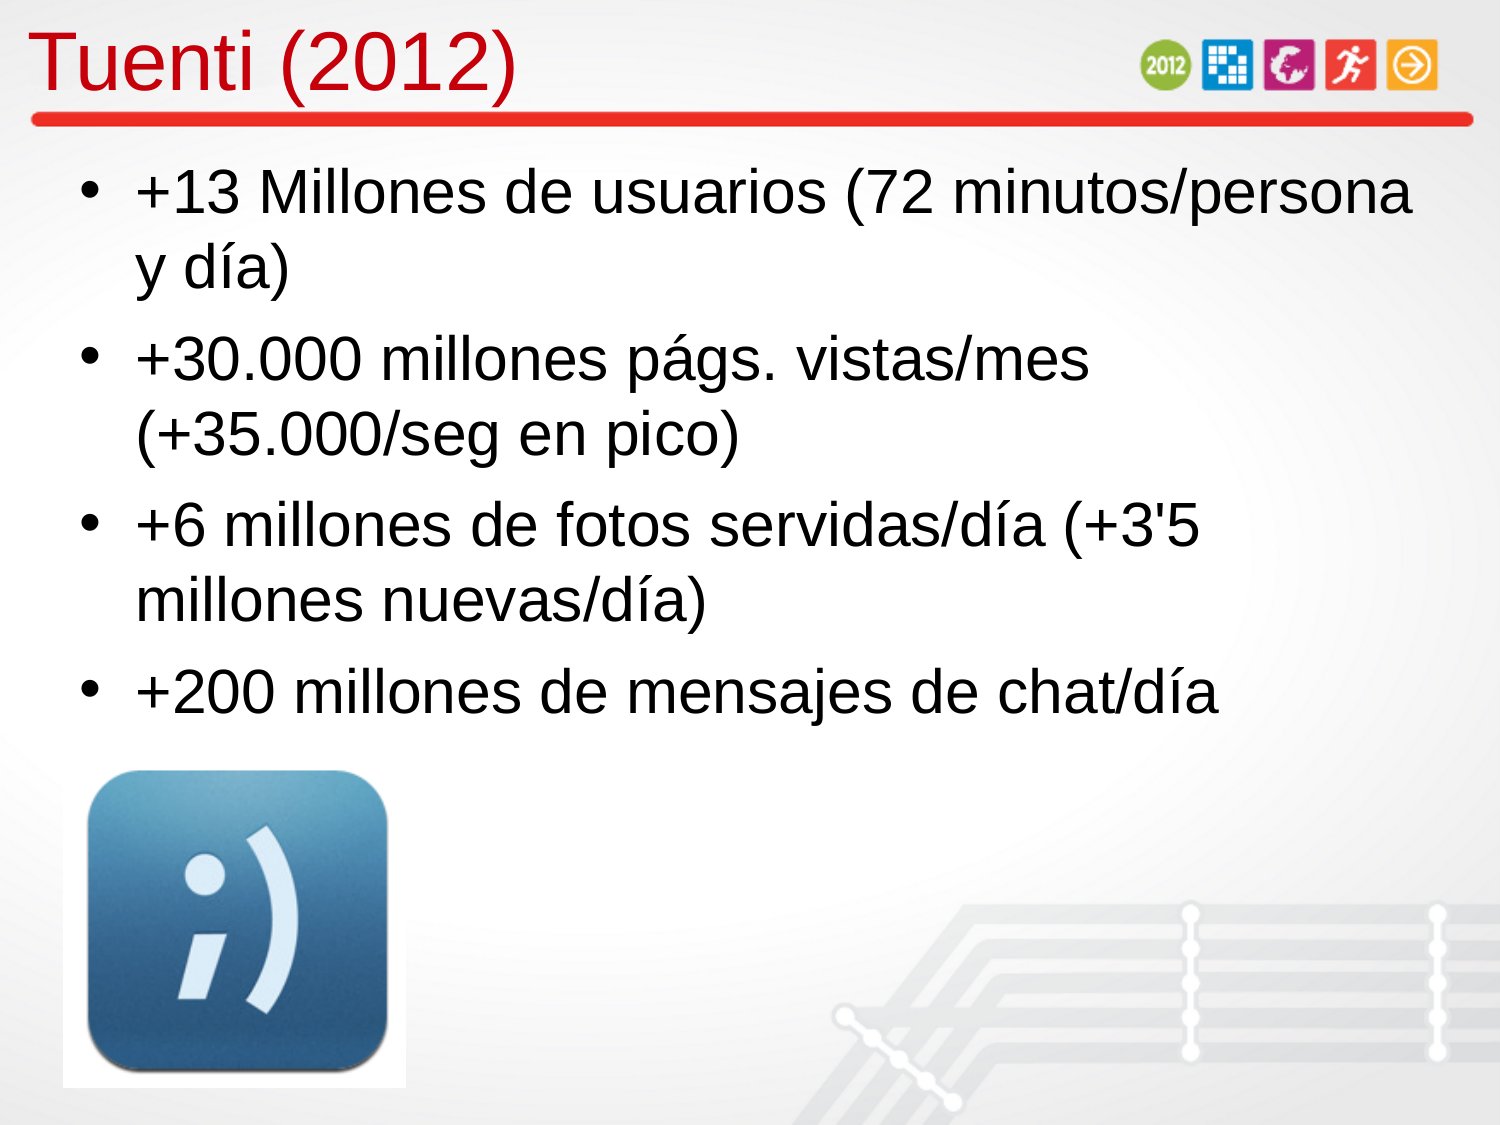

# Tuenti (2012)
+13 Millones de usuarios (72 minutos/persona y día)
+30.000 millones págs. vistas/mes (+35.000/seg en pico)
+6 millones de fotos servidas/día (+3'5 millones nuevas/día)
+200 millones de mensajes de chat/día